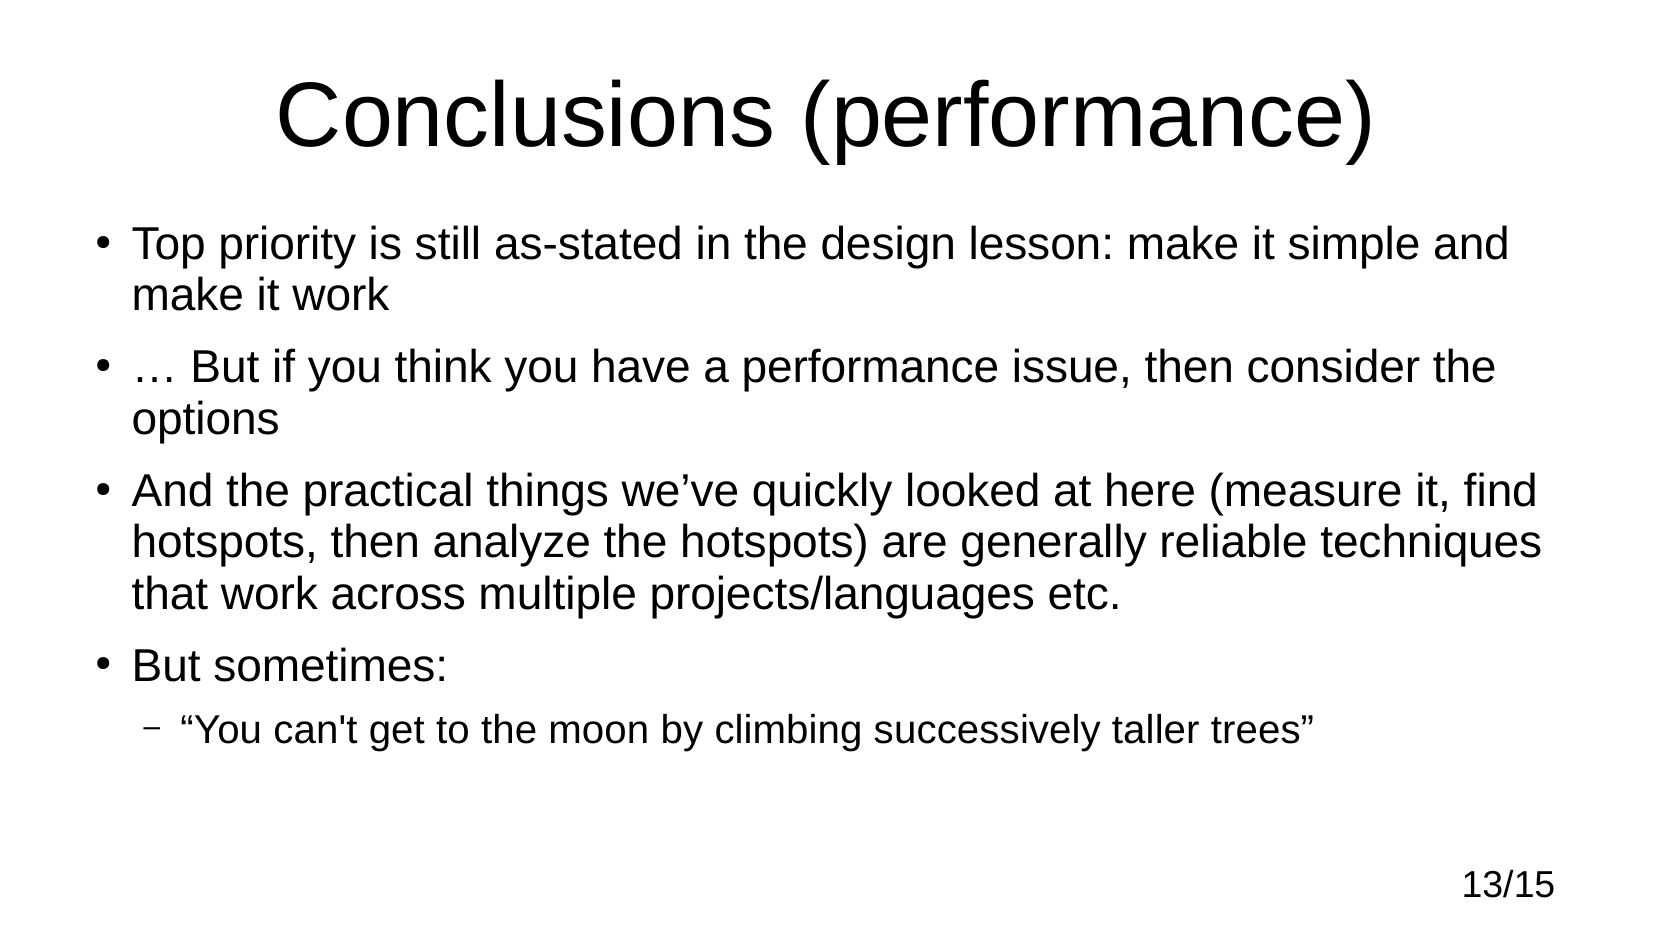

# Conclusions (performance)
Top priority is still as-stated in the design lesson: make it simple and make it work
… But if you think you have a performance issue, then consider the options
And the practical things we’ve quickly looked at here (measure it, find hotspots, then analyze the hotspots) are generally reliable techniques that work across multiple projects/languages etc.
But sometimes:
“You can't get to the moon by climbing successively taller trees”